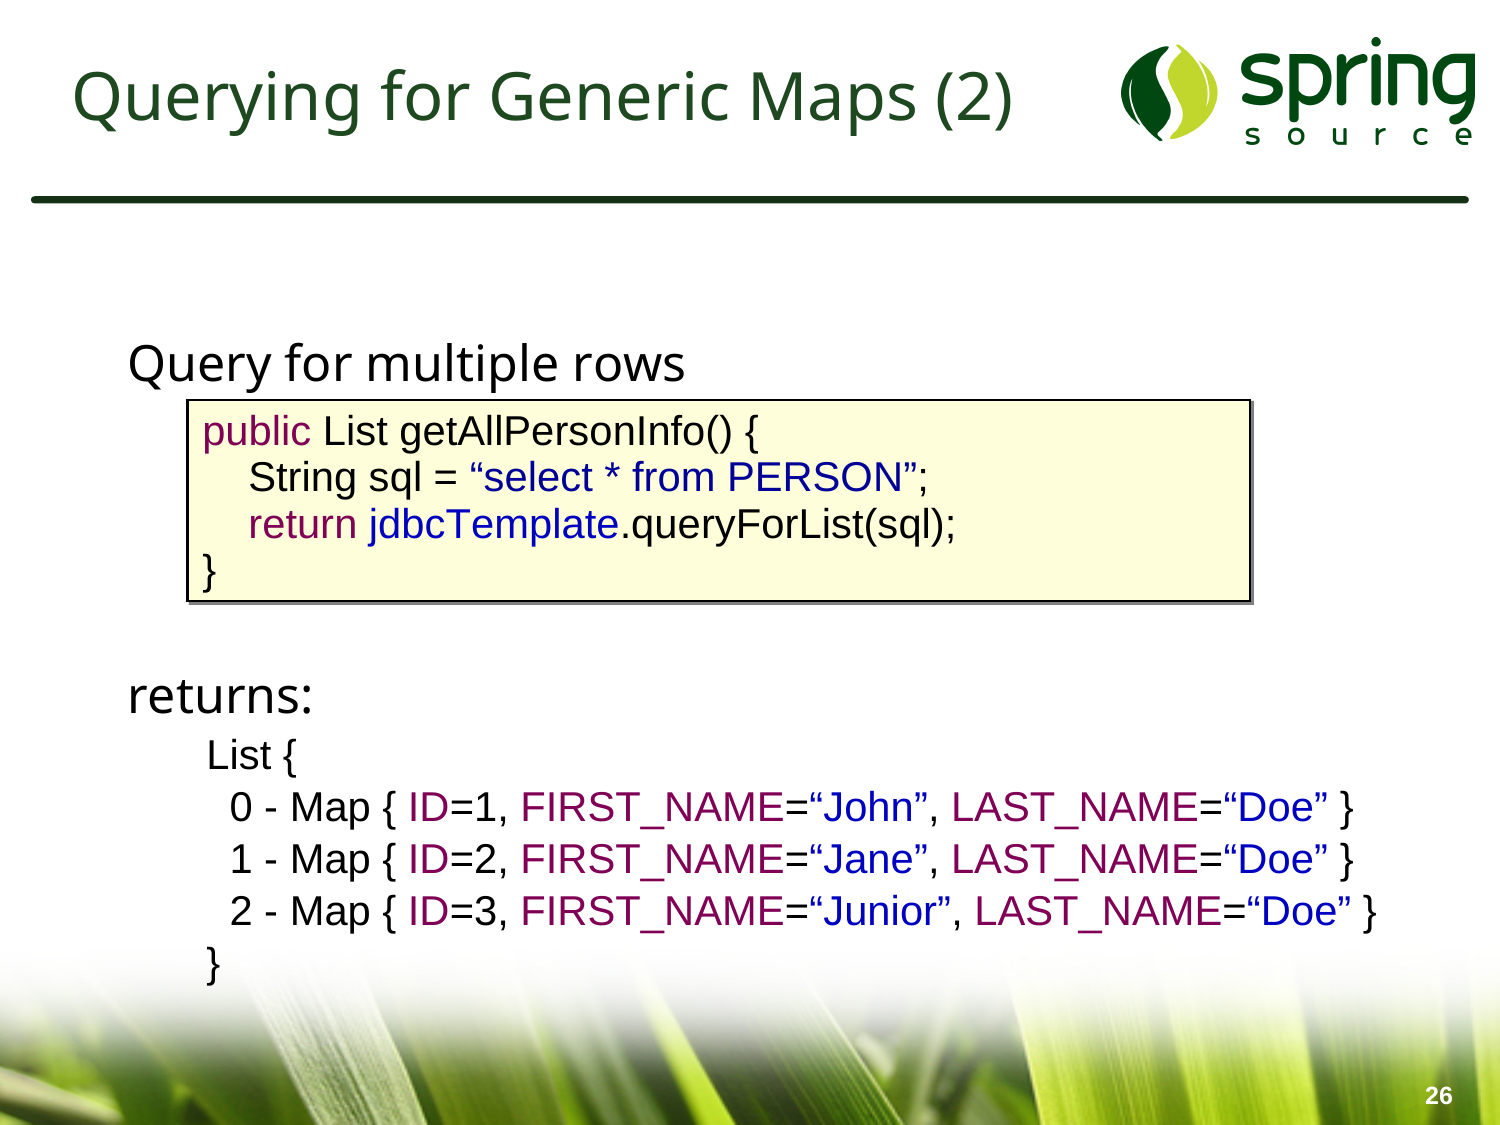

# Querying for Generic Maps (2)
Query for multiple rows
returns:
	 List {
	 0 - Map { ID=1, FIRST_NAME=“John”, LAST_NAME=“Doe” }
	 1 - Map { ID=2, FIRST_NAME=“Jane”, LAST_NAME=“Doe” }
	 2 - Map { ID=3, FIRST_NAME=“Junior”, LAST_NAME=“Doe” }
	 }
public List getAllPersonInfo() {
 String sql = “select * from PERSON”;
 return jdbcTemplate.queryForList(sql);
}